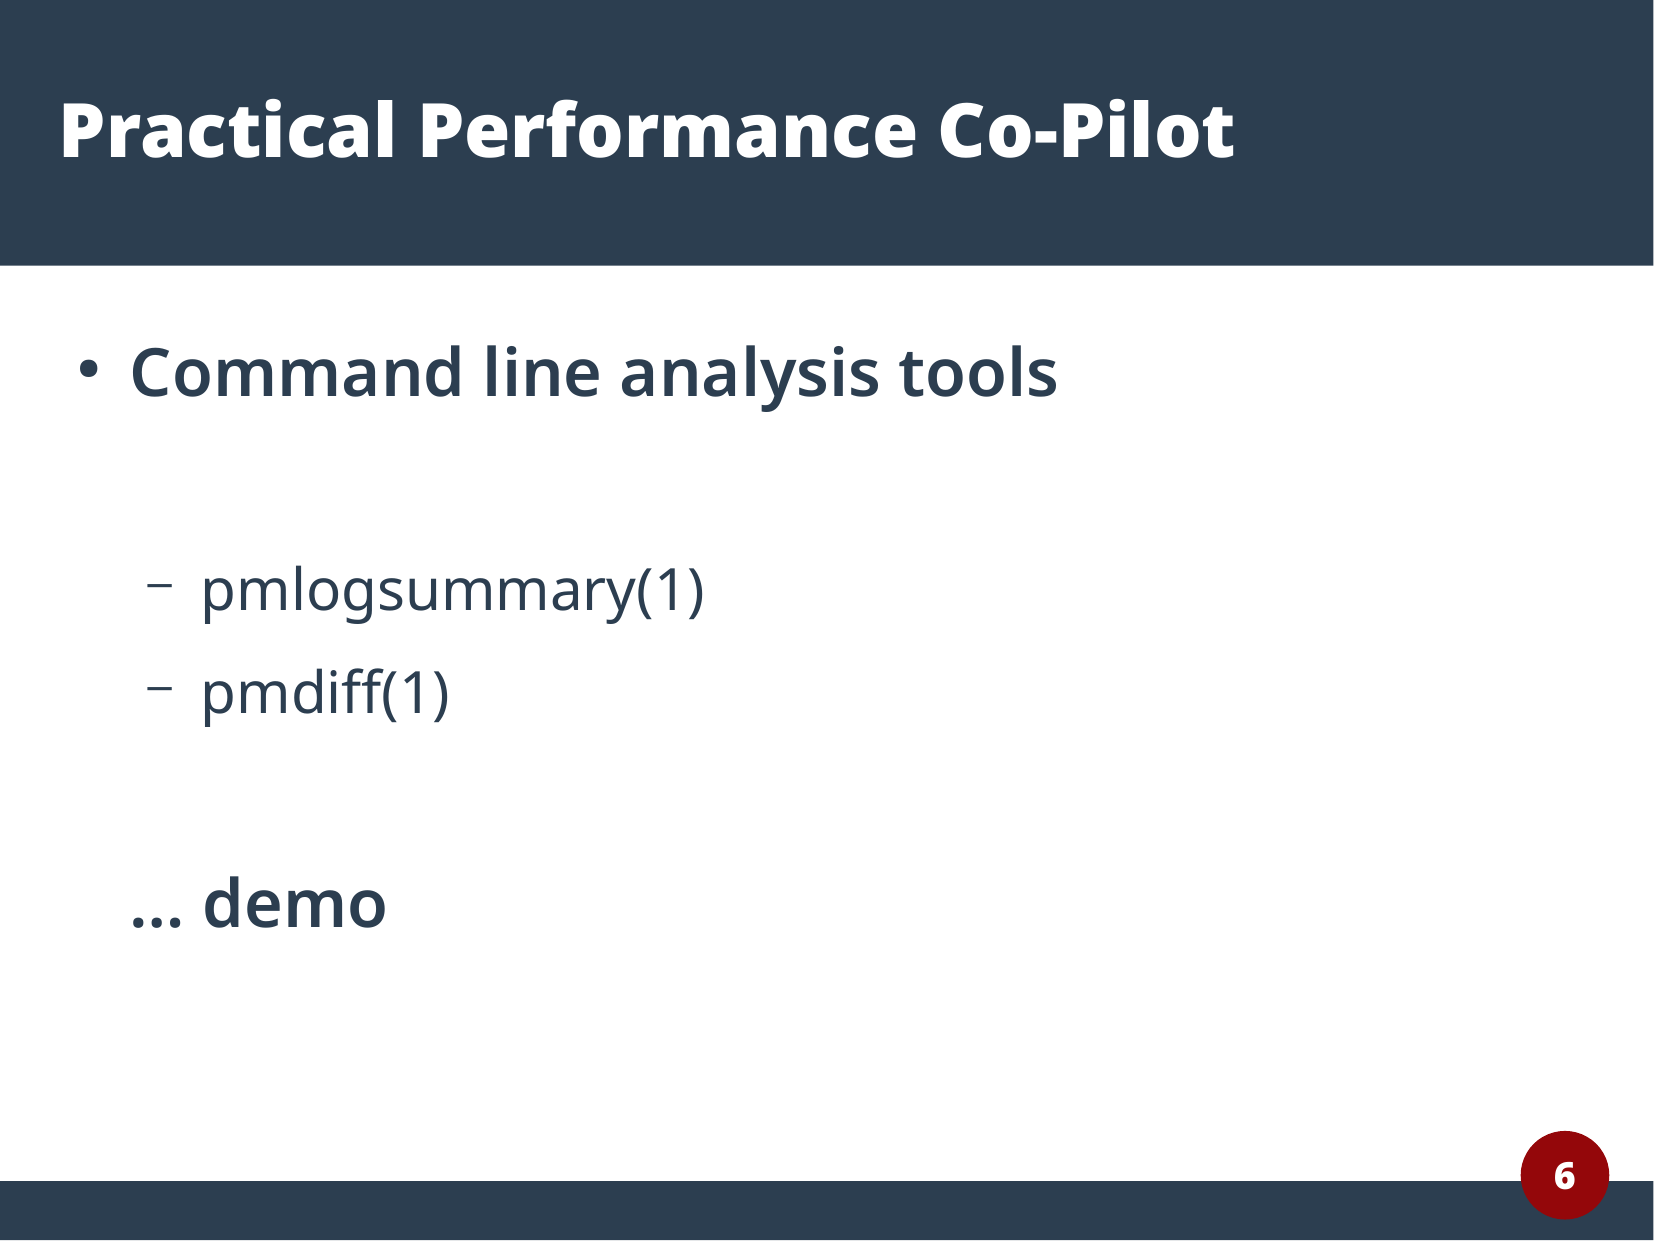

# Practical Performance Co-Pilot
Command line analysis tools
pmlogsummary(1)
pmdiff(1)
… demo
6